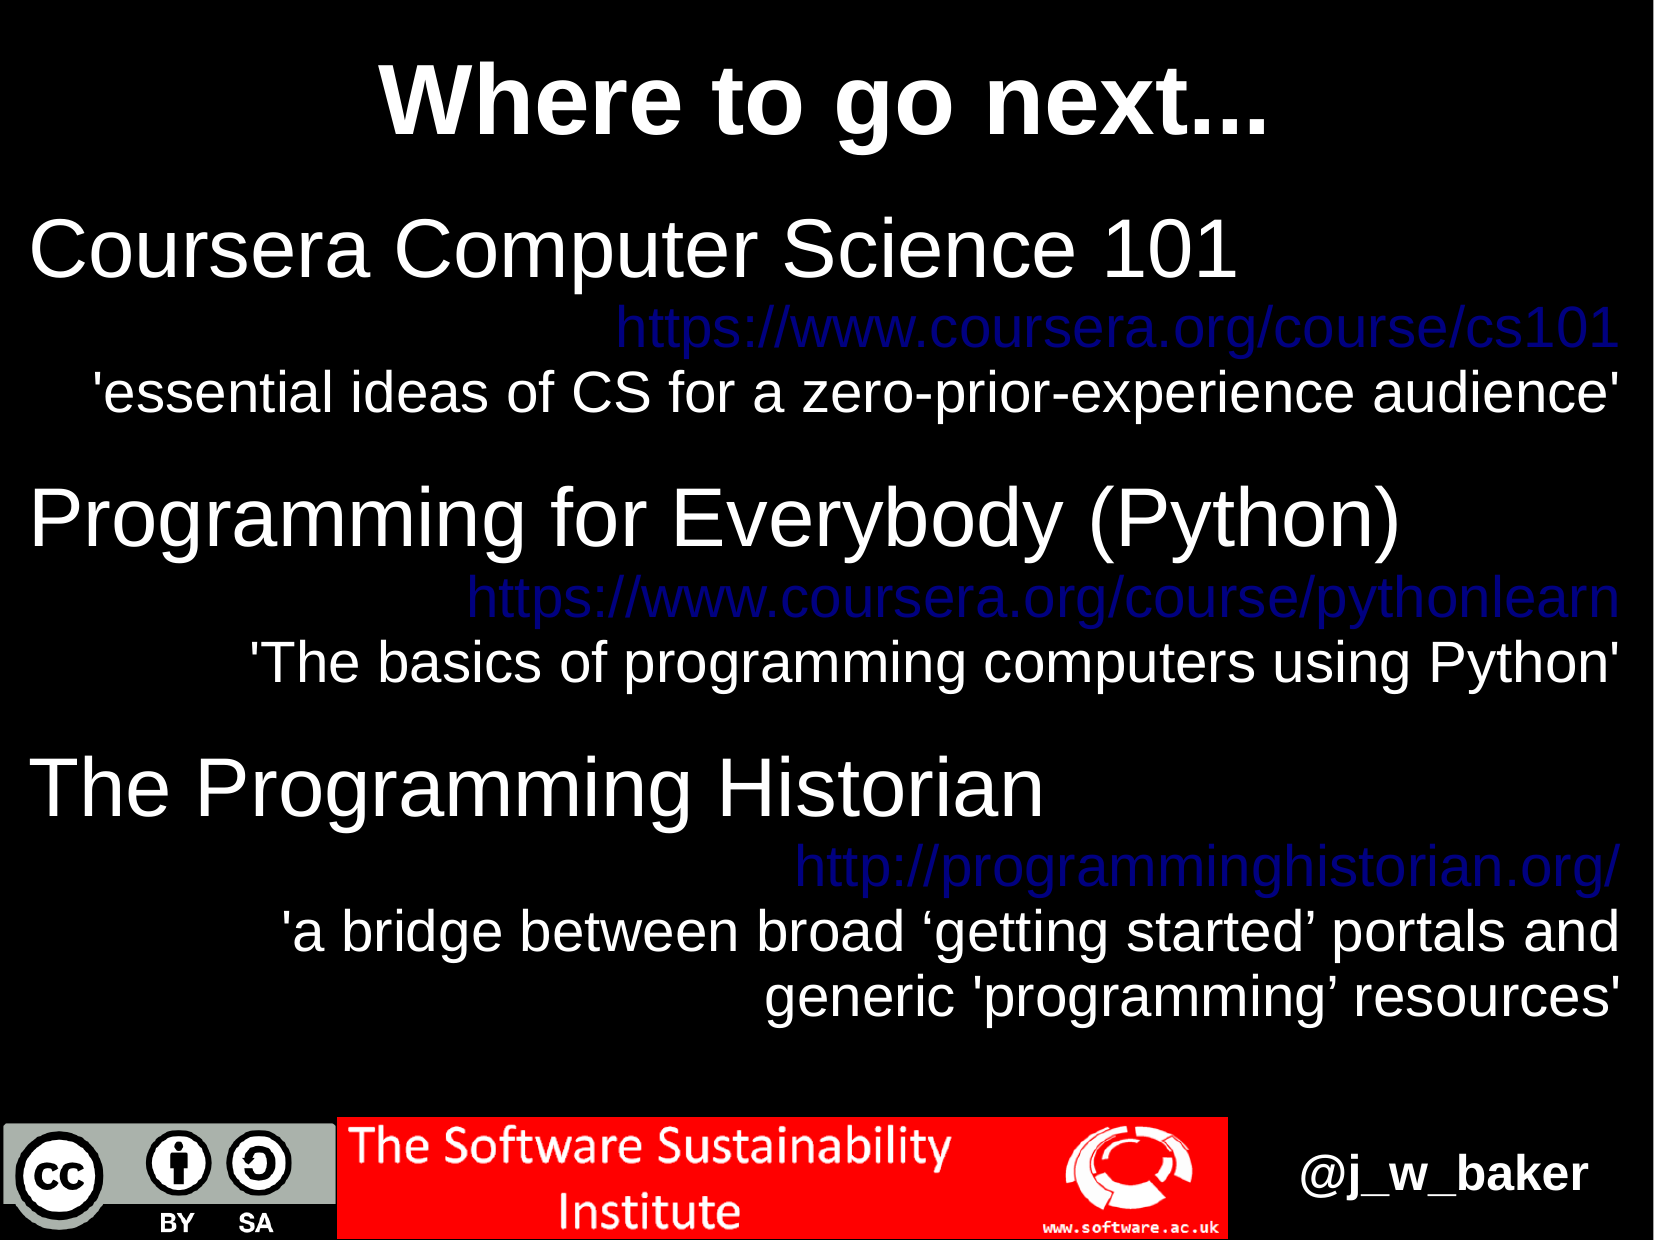

Where to go next...
Coursera Computer Science 101
https://www.coursera.org/course/cs101
'essential ideas of CS for a zero-prior-experience audience'
Programming for Everybody (Python)
https://www.coursera.org/course/pythonlearn
'The basics of programming computers using Python'
The Programming Historian
http://programminghistorian.org/
	'a bridge between broad ‘getting started’ portals and generic 'programming’ resources'
@j_w_baker